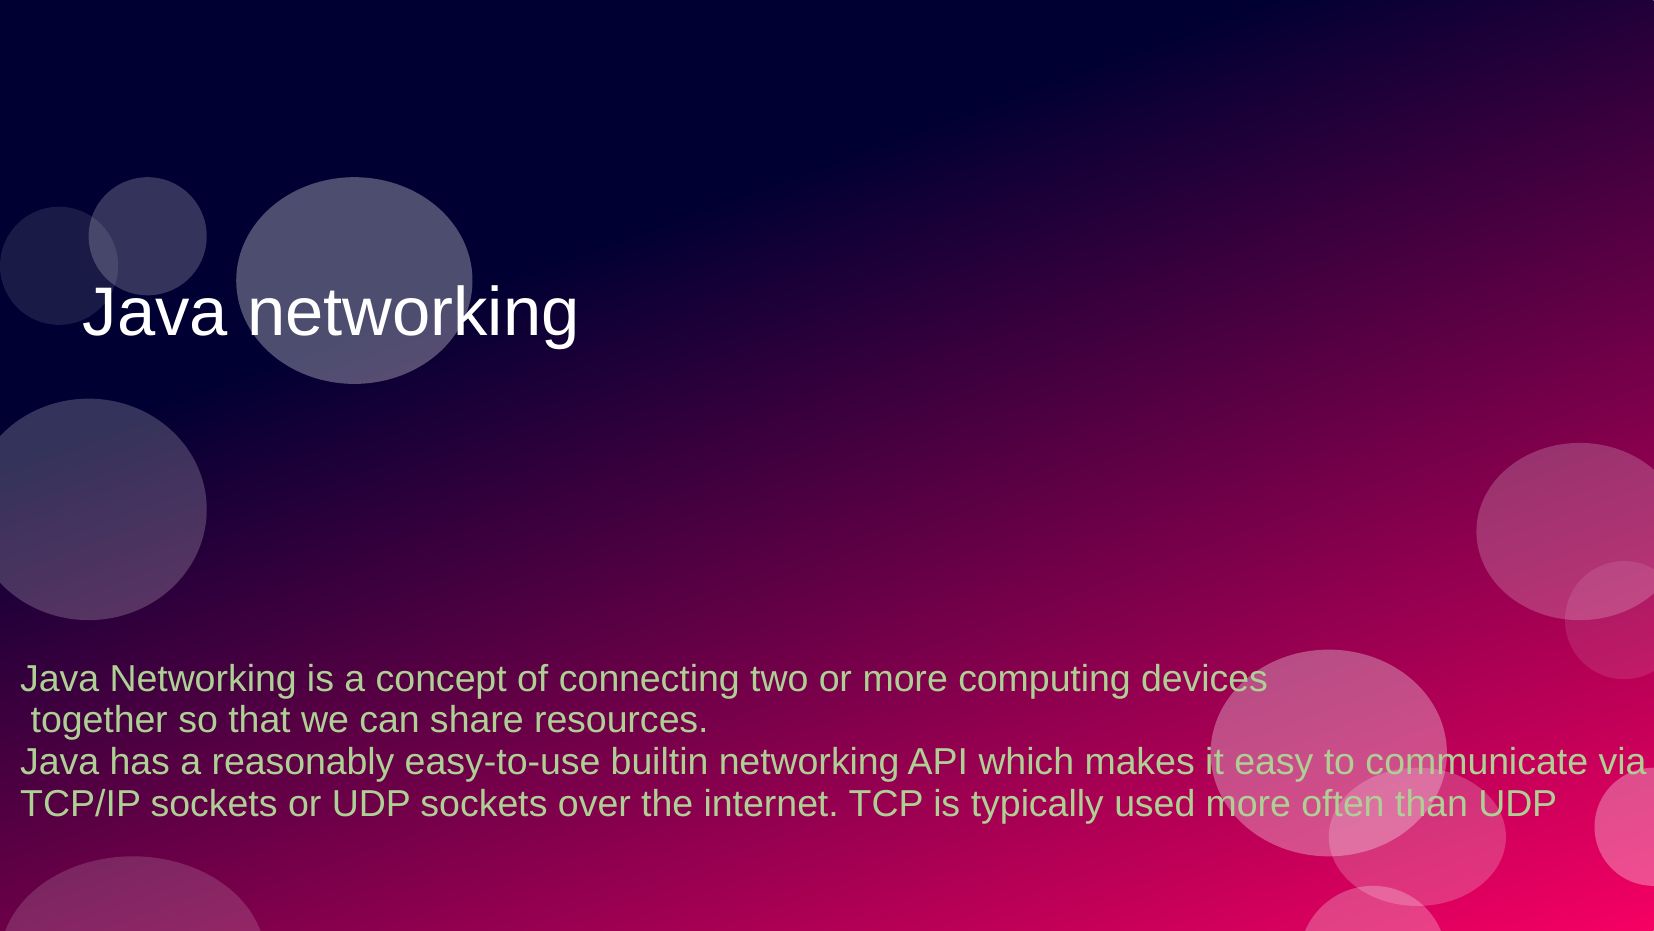

# Java networking
Java Networking is a concept of connecting two or more computing devices
 together so that we can share resources.
Java has a reasonably easy-to-use builtin networking API which makes it easy to communicate via TCP/IP sockets or UDP sockets over the internet. TCP is typically used more often than UDP